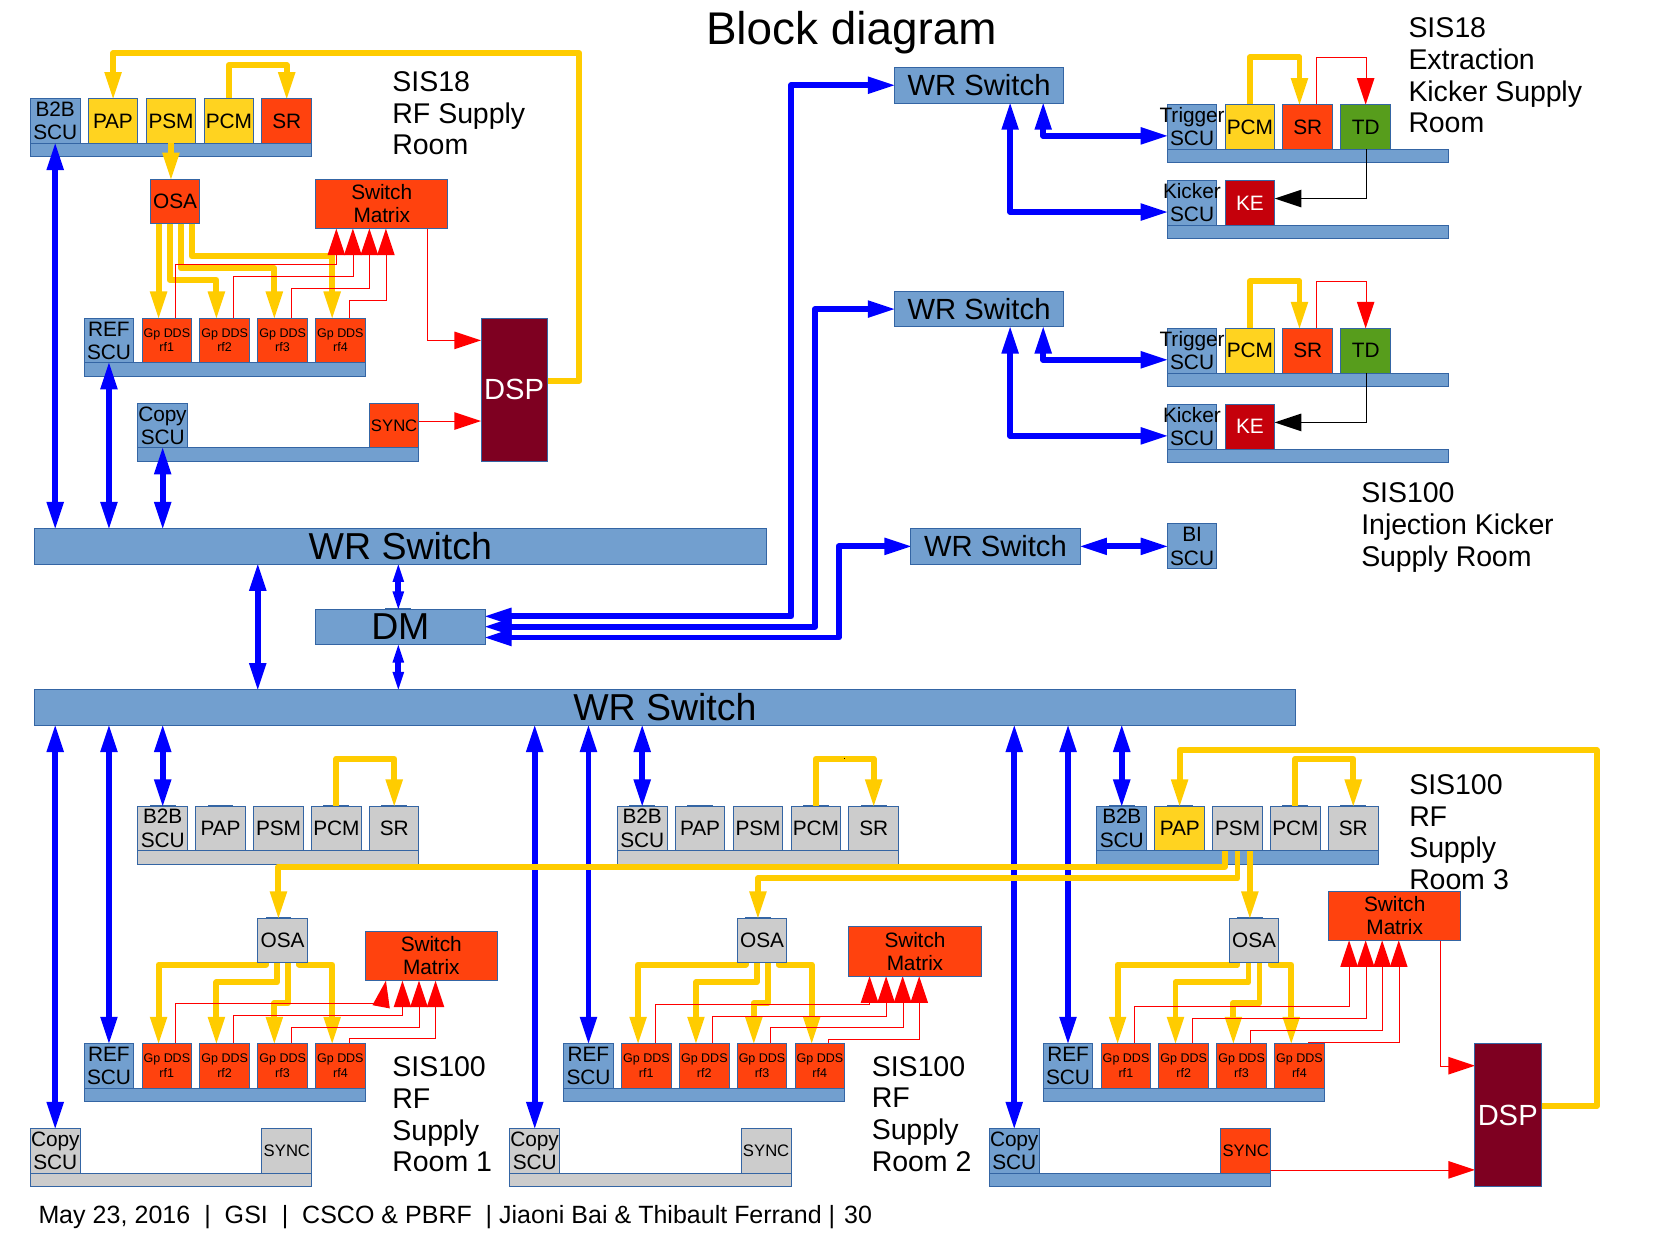

# Block diagram
SIS18
Extraction Kicker Supply Room
SIS18
RF Supply Room
WR Switch
B2B
SCU
PAP
PSM
PCM
SR
Trigger
SCU
PCM
SR
TD
OSA
Switch
Matrix
Kicker
SCU
KE
WR Switch
REF
SCU
Gp DDS
rf1
Gp DDS
rf2
Gp DDS
rf3
Gp DDS
rf4
DSP
Trigger
SCU
PCM
SR
TD
Copy
SCU
SYNC
Kicker
SCU
KE
SIS100
Injection Kicker Supply Room
BI
SCU
WR Switch
WR Switch
DM
WR Switch
SIS100
RF Supply Room 3
B2B
SCU
PAP
PSM
PCM
SR
B2B
SCU
PAP
PSM
PCM
SR
B2B
SCU
PAP
PSM
PCM
SR
Switch
Matrix
OSA
OSA
OSA
Switch
Matrix
Switch
Matrix
SIS100
RF Supply Room 2
REF
SCU
Gp DDS
rf1
Gp DDS
rf2
Gp DDS
rf3
Gp DDS
rf4
REF
SCU
Gp DDS
rf1
Gp DDS
rf2
Gp DDS
rf3
Gp DDS
rf4
REF
SCU
Gp DDS
rf1
Gp DDS
rf2
Gp DDS
rf3
Gp DDS
rf4
DSP
SIS100
RF Supply Room 1
Copy
SCU
SYNC
Copy
SCU
SYNC
Copy
SCU
SYNC
30
May 23, 2016 | GSI | CSCO & PBRF | Jiaoni Bai & Thibault Ferrand |